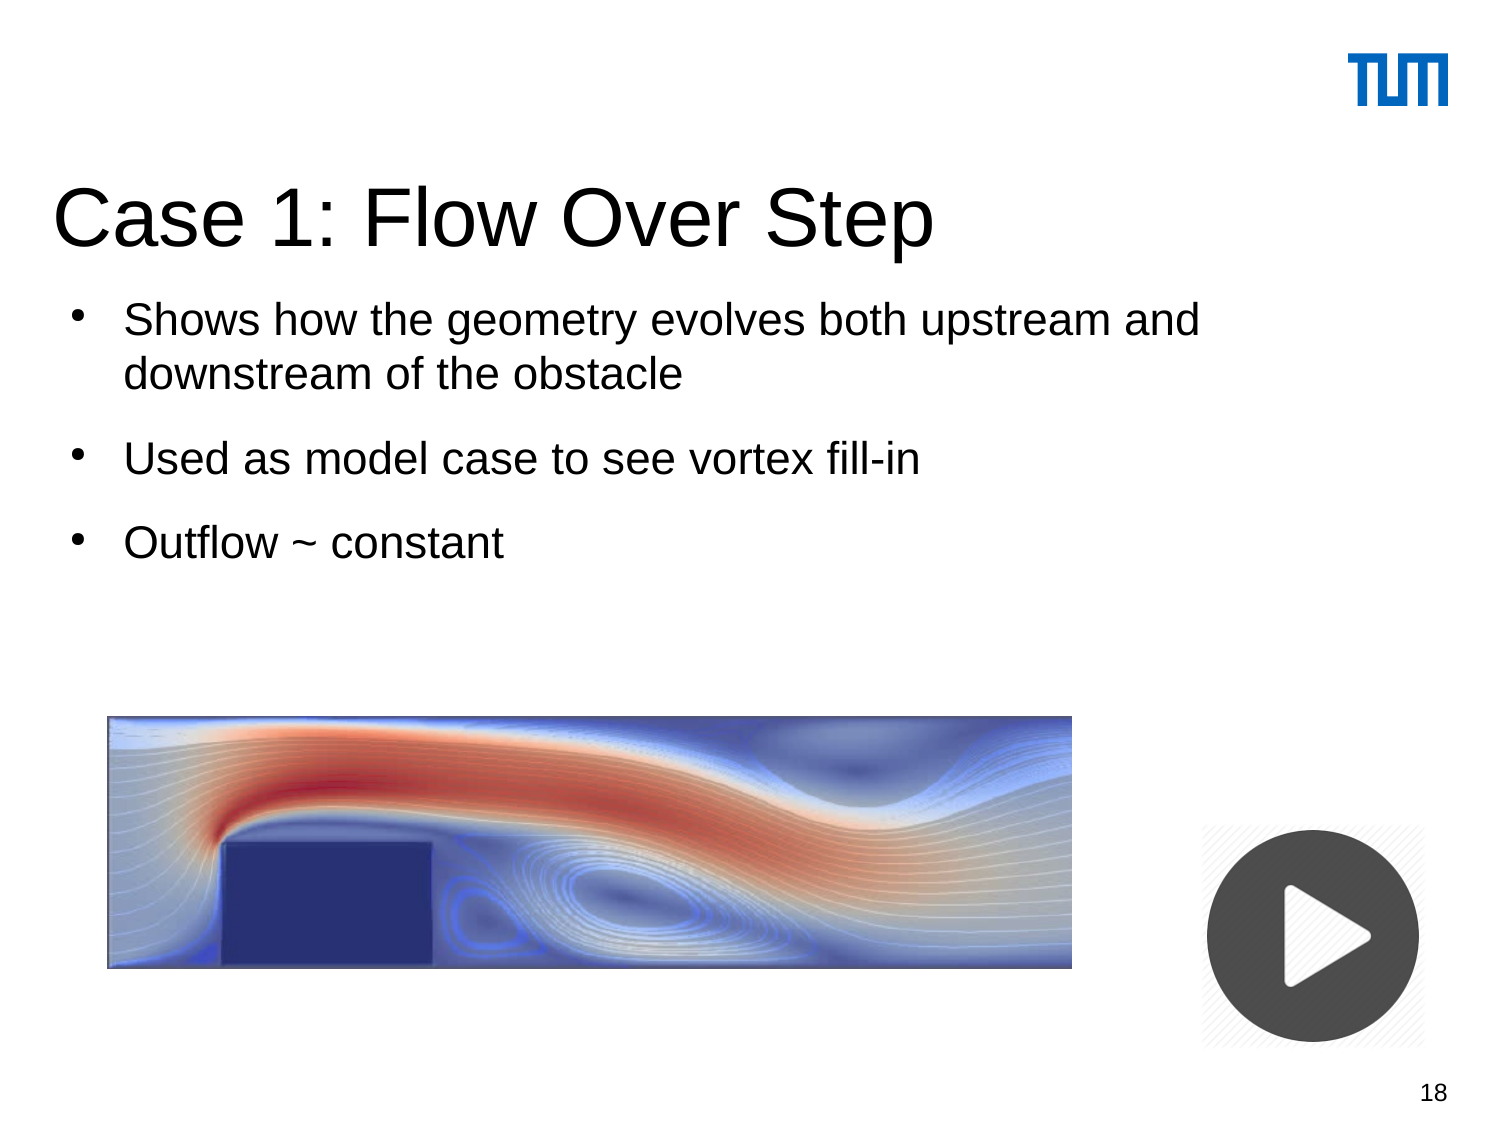

# Case 1: Flow Over Step
Shows how the geometry evolves both upstream and downstream of the obstacle
Used as model case to see vortex fill-in
Outflow ~ constant